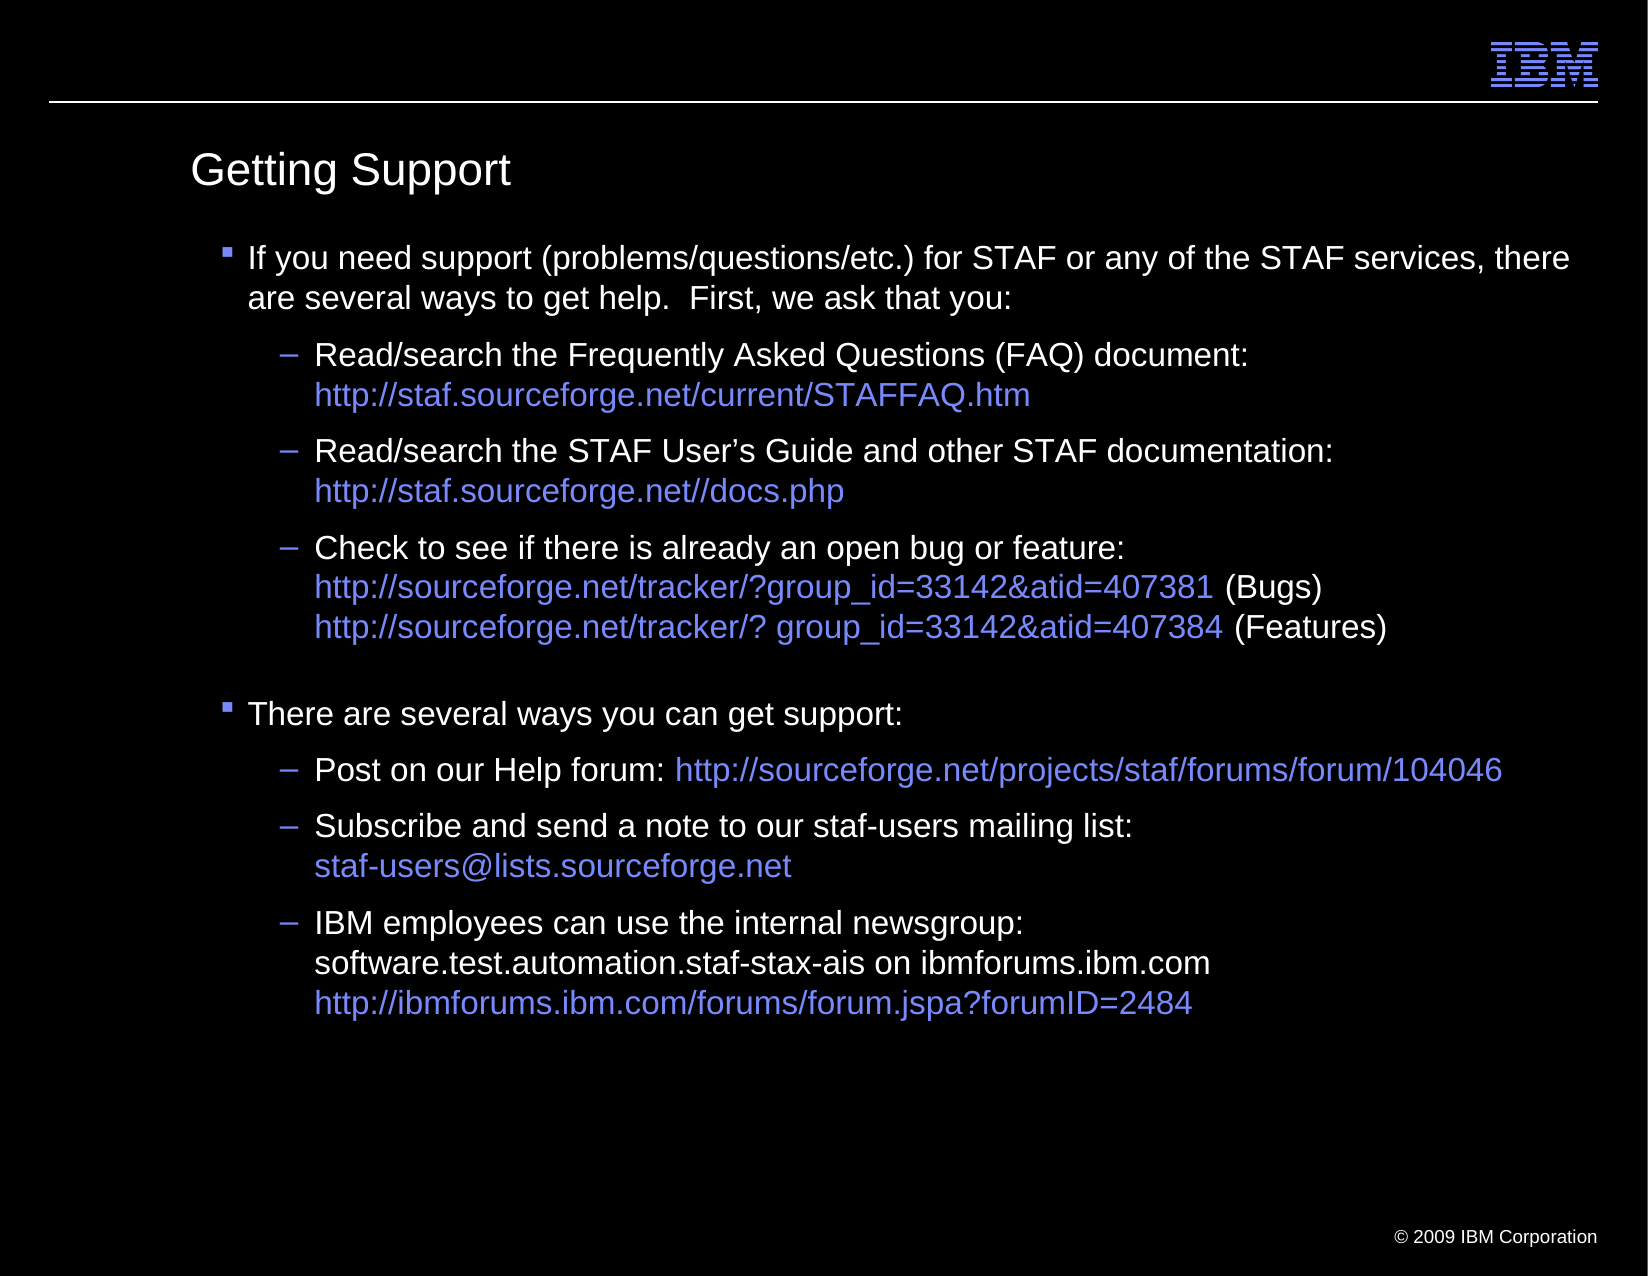

# Getting Support
If you need support (problems/questions/etc.) for STAF or any of the STAF services, there are several ways to get help. First, we ask that you:
Read/search the Frequently Asked Questions (FAQ) document:
http://staf.sourceforge.net/current/STAFFAQ.htm
Read/search the STAF User’s Guide and other STAF documentation:
http://staf.sourceforge.net//docs.php
Check to see if there is already an open bug or feature:
http://sourceforge.net/tracker/?group_id=33142&atid=407381 (Bugs)
http://sourceforge.net/tracker/? group_id=33142&atid=407384 (Features)
There are several ways you can get support:
Post on our Help forum: http://sourceforge.net/projects/staf/forums/forum/104046
Subscribe and send a note to our staf-users mailing list:
staf-users@lists.sourceforge.net
IBM employees can use the internal newsgroup:
software.test.automation.staf-stax-ais on ibmforums.ibm.com http://ibmforums.ibm.com/forums/forum.jspa?forumID=2484